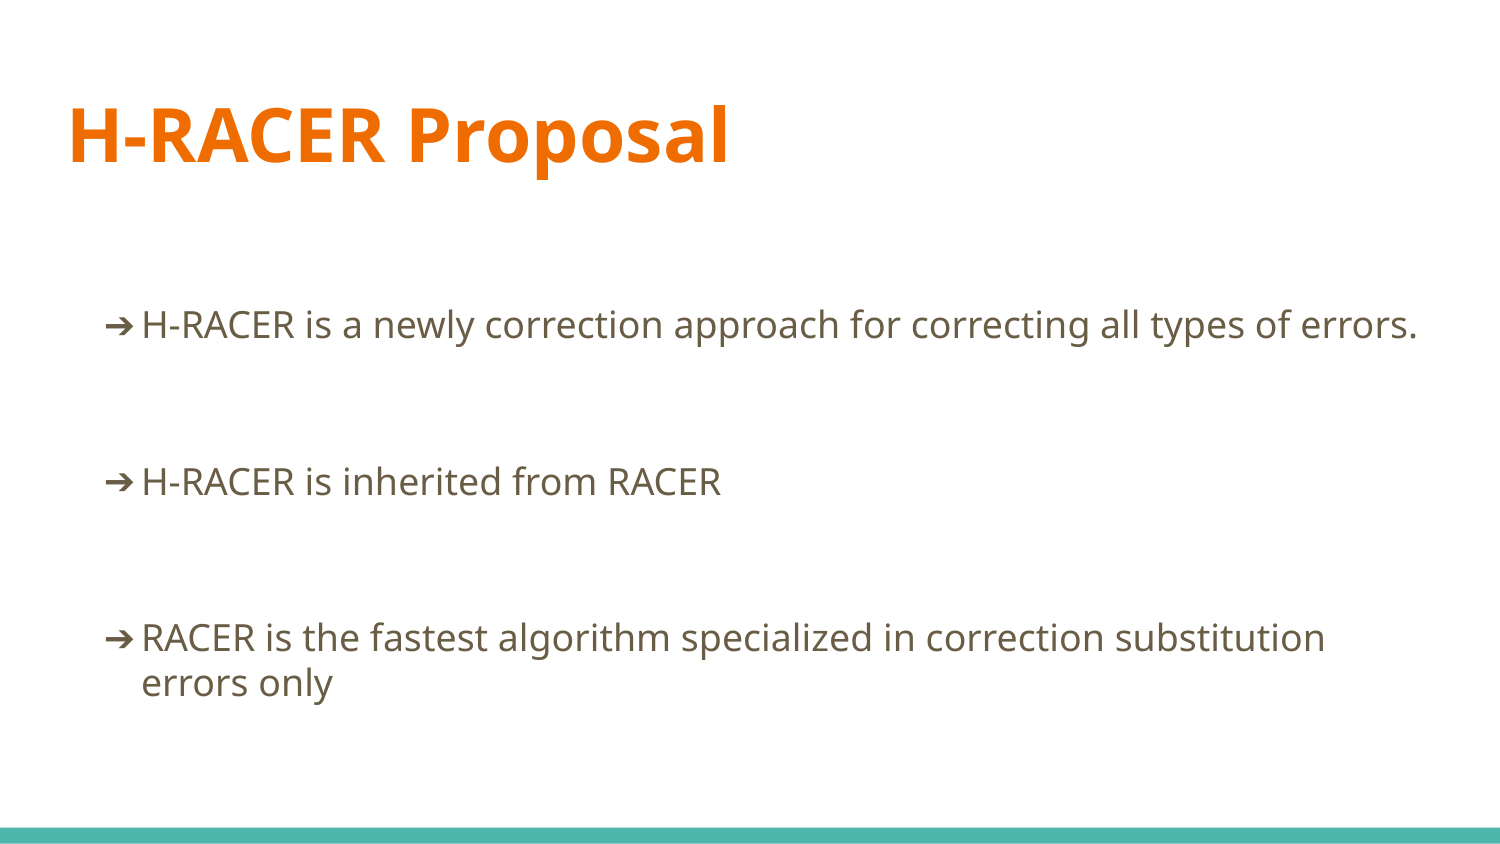

# H-RACER Proposal
H-RACER is a newly correction approach for correcting all types of errors.
H-RACER is inherited from RACER
RACER is the fastest algorithm specialized in correction substitution errors only